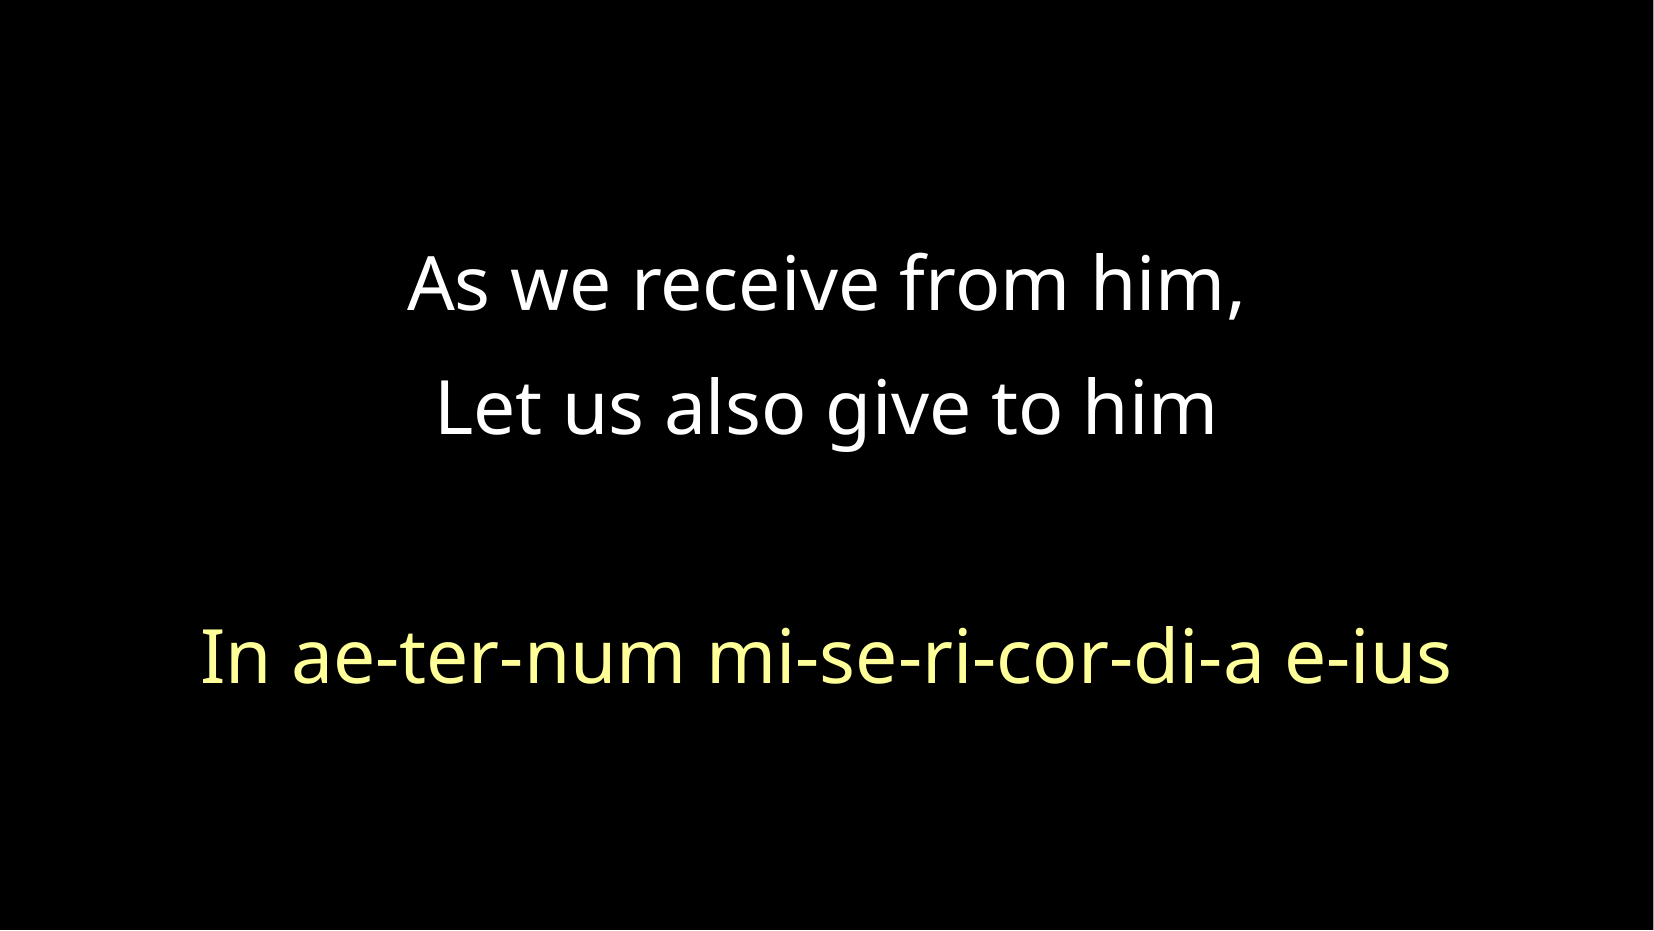

#
As we receive from him,
Let us also give to him
In ae-ter-num mi-se-ri-cor-di-a e-ius